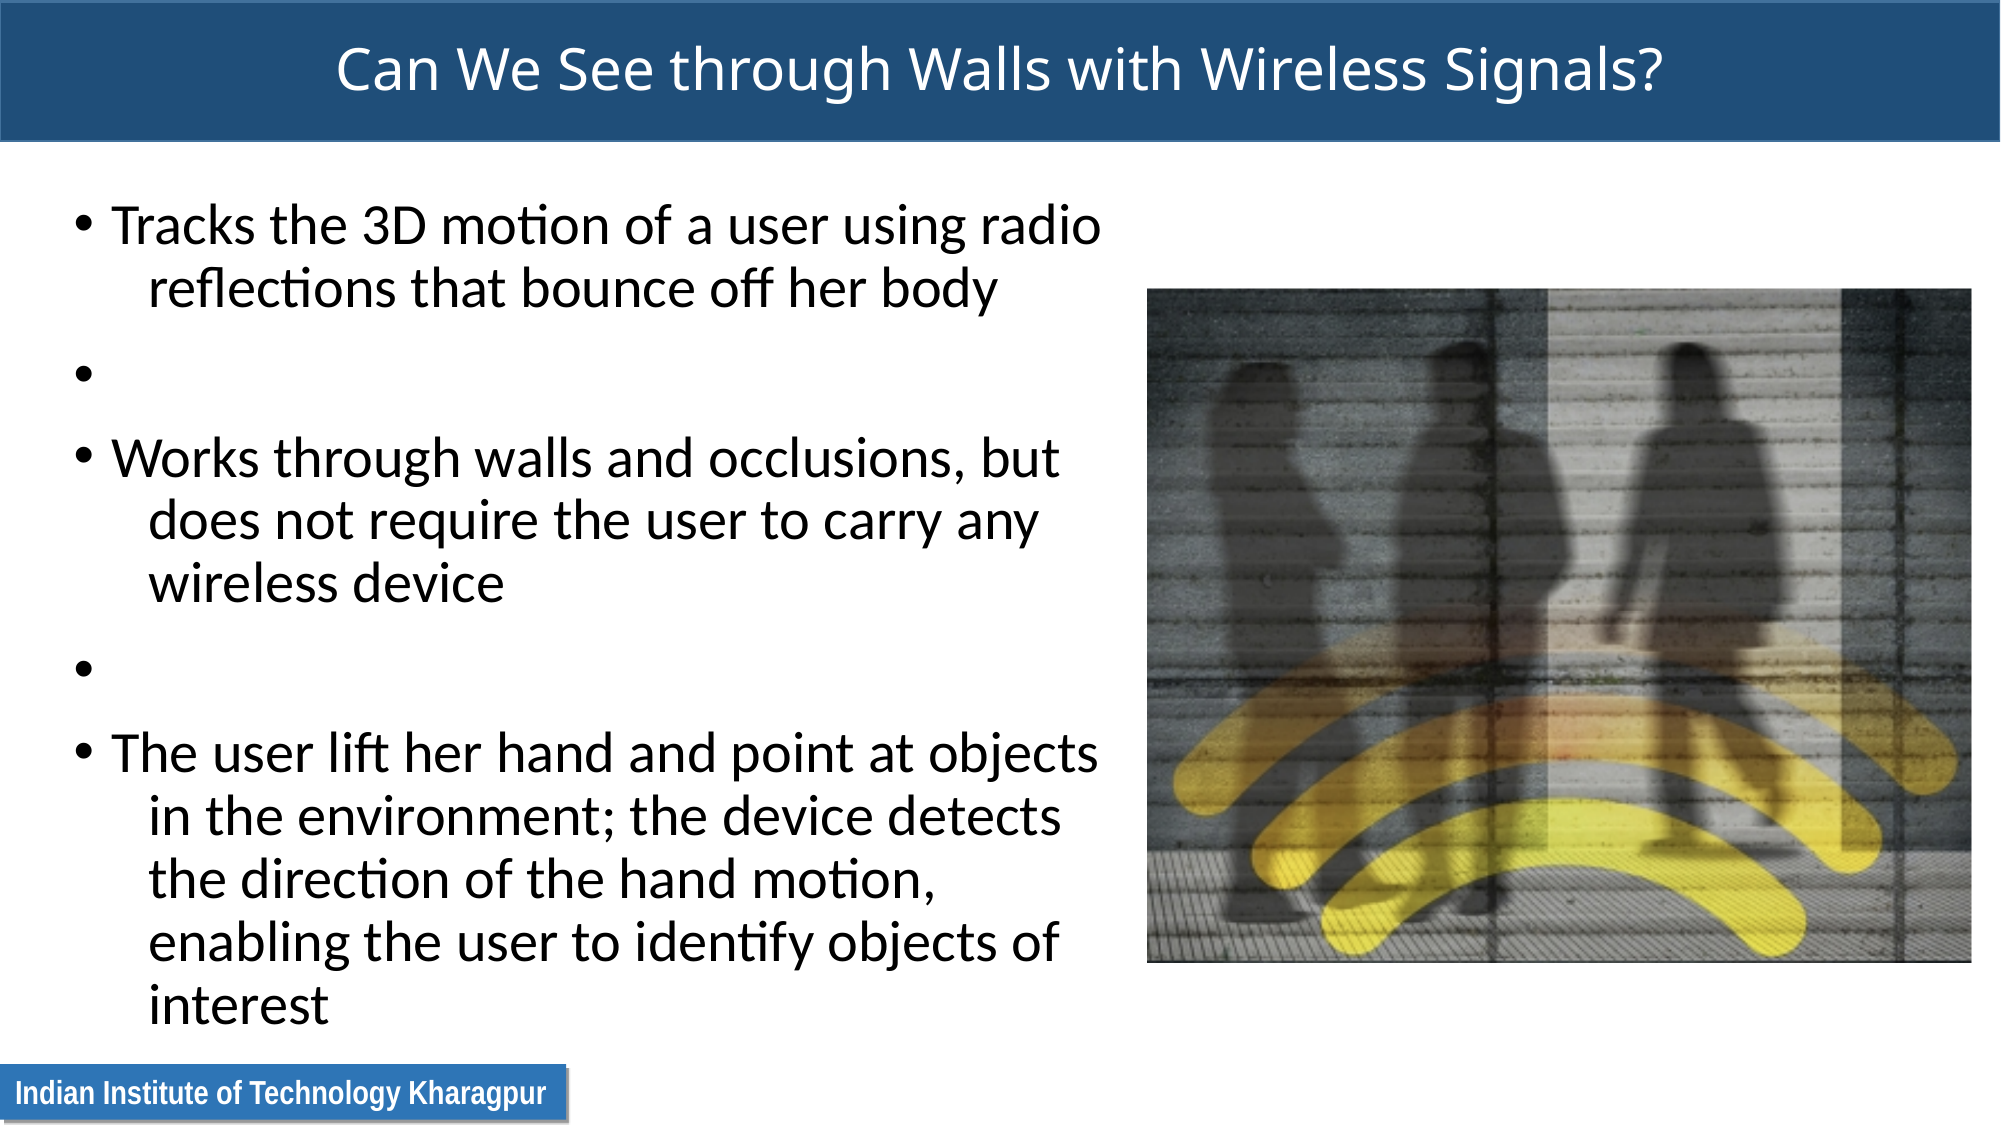

# Can We See through Walls with Wireless Signals?
Tracks the 3D motion of a user using radio reflections that bounce off her body
Works through walls and occlusions, but does not require the user to carry any wireless device
The user lift her hand and point at objects in the environment; the device detects the direction of the hand motion, enabling the user to identify objects of interest